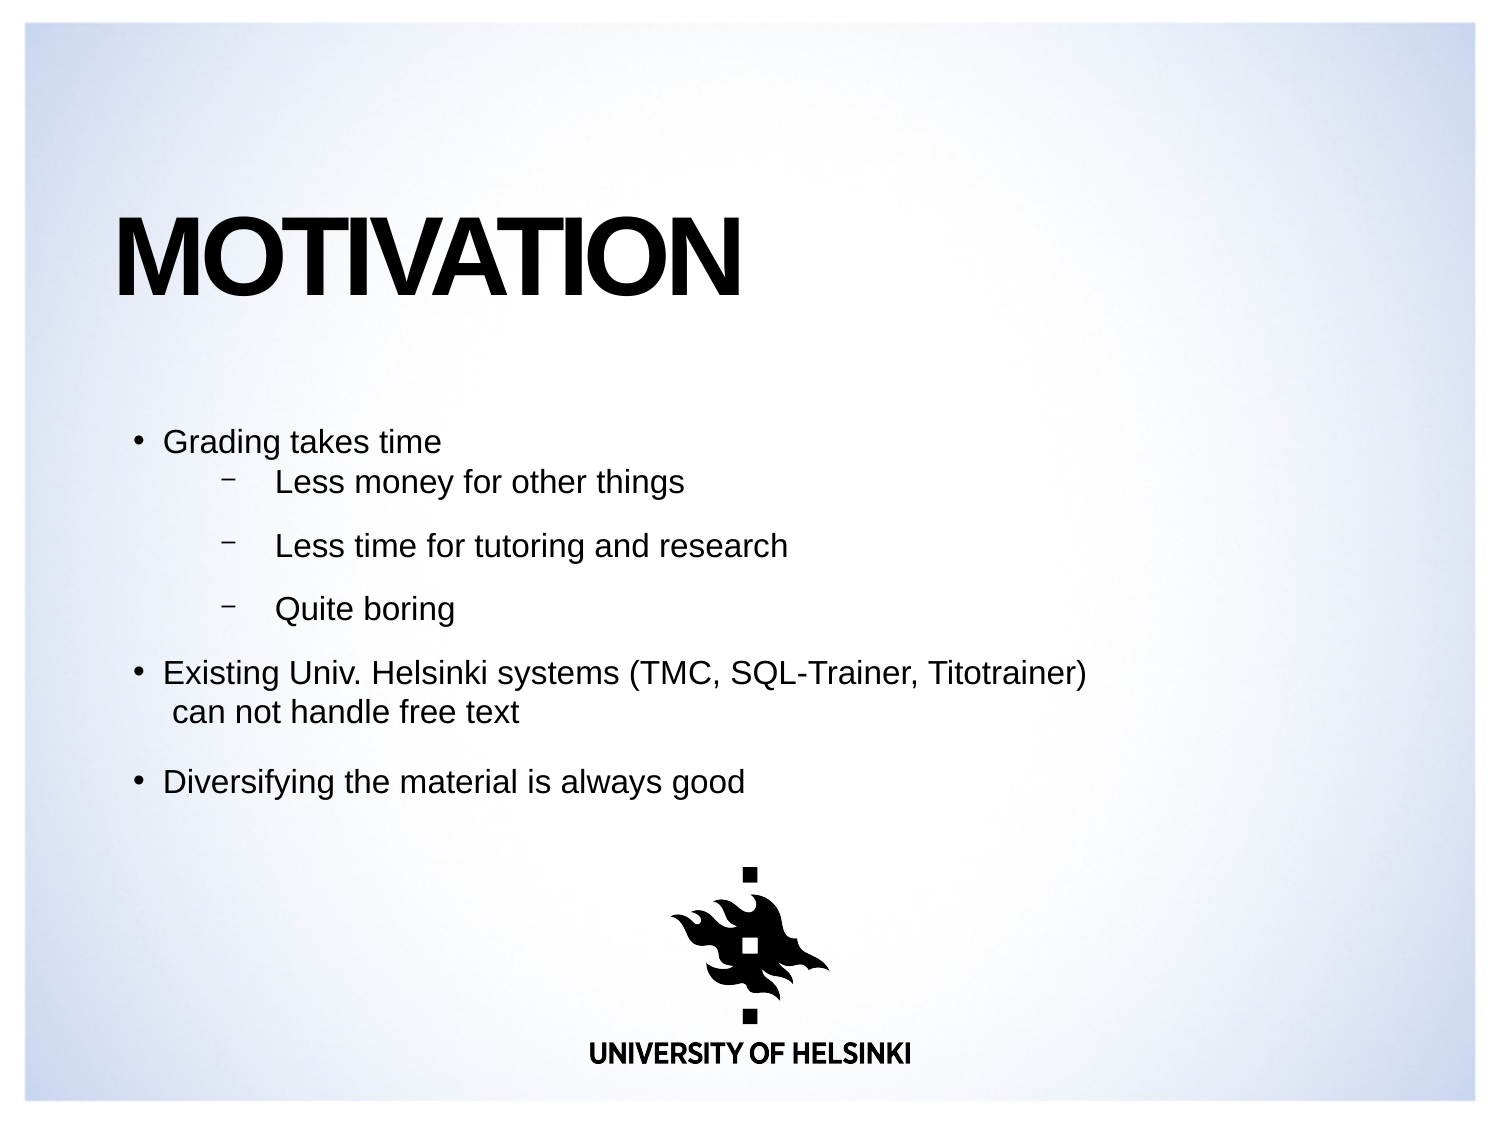

# Motivation
Grading takes time
Less money for other things
Less time for tutoring and research
Quite boring
Existing Univ. Helsinki systems (TMC, SQL-Trainer, Titotrainer)
 can not handle free text
Diversifying the material is always good